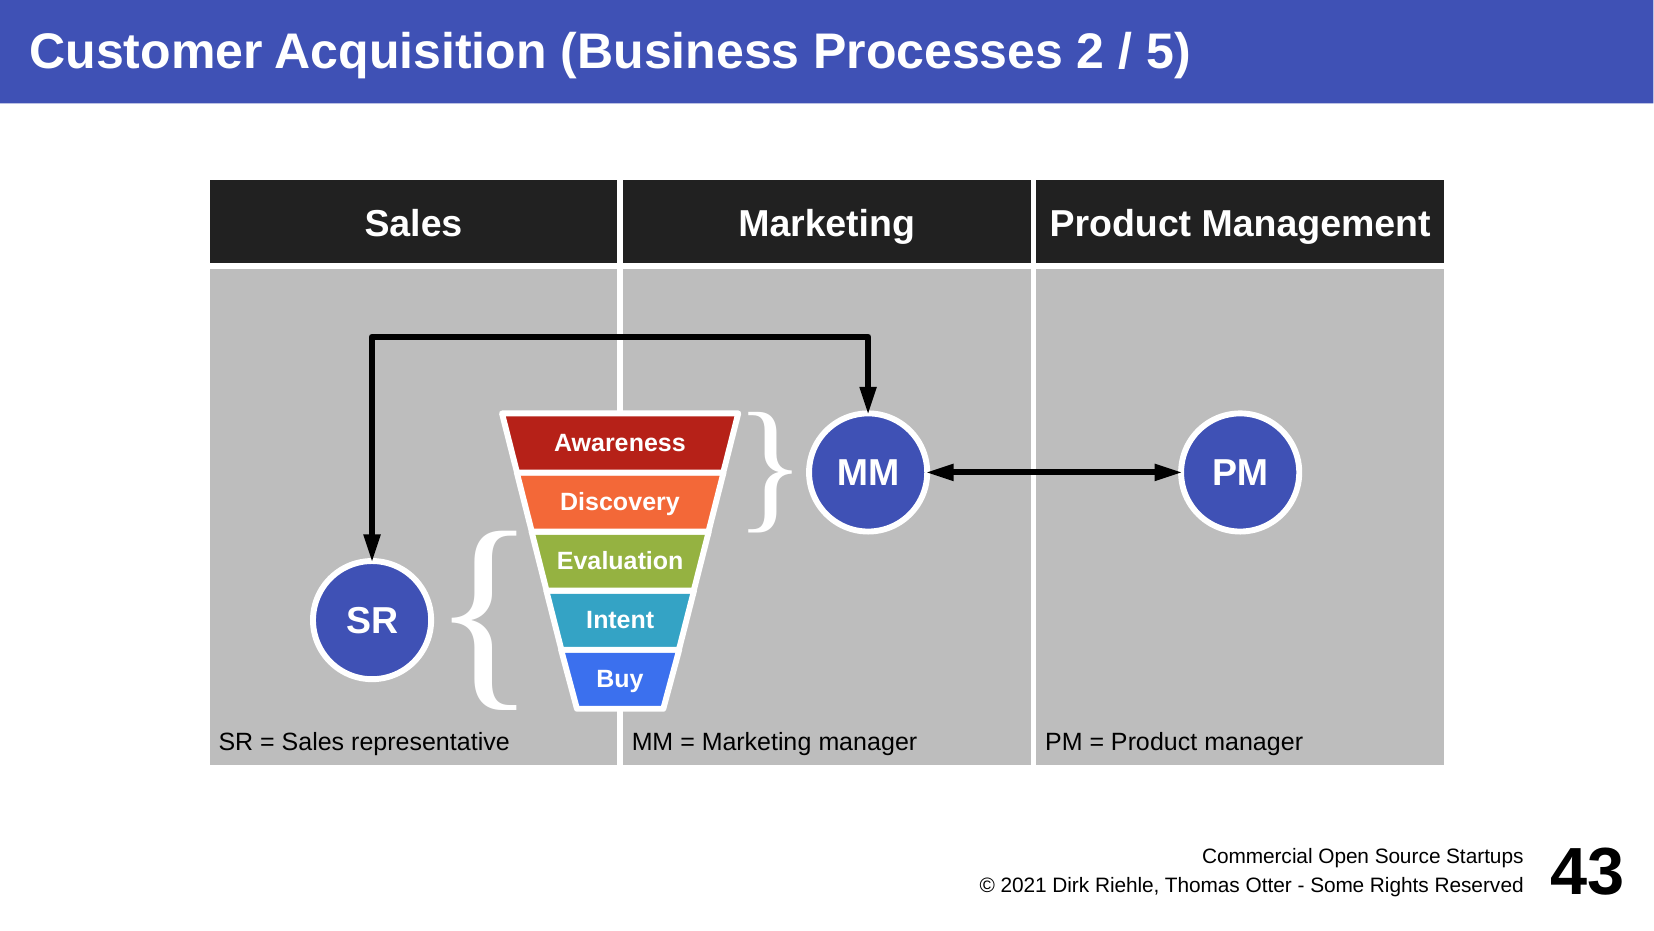

# Customer Acquisition (Business Processes 2 / 5)
Sales
Marketing
Product Management
SR = Sales representative
MM = Marketing manager
PM = Product manager
}
MM
PM
Awareness
Discovery
Evaluation
Intent
Buy
{
SR
Commercial Open Source Startups
43
© 2021 Dirk Riehle, Thomas Otter - Some Rights Reserved